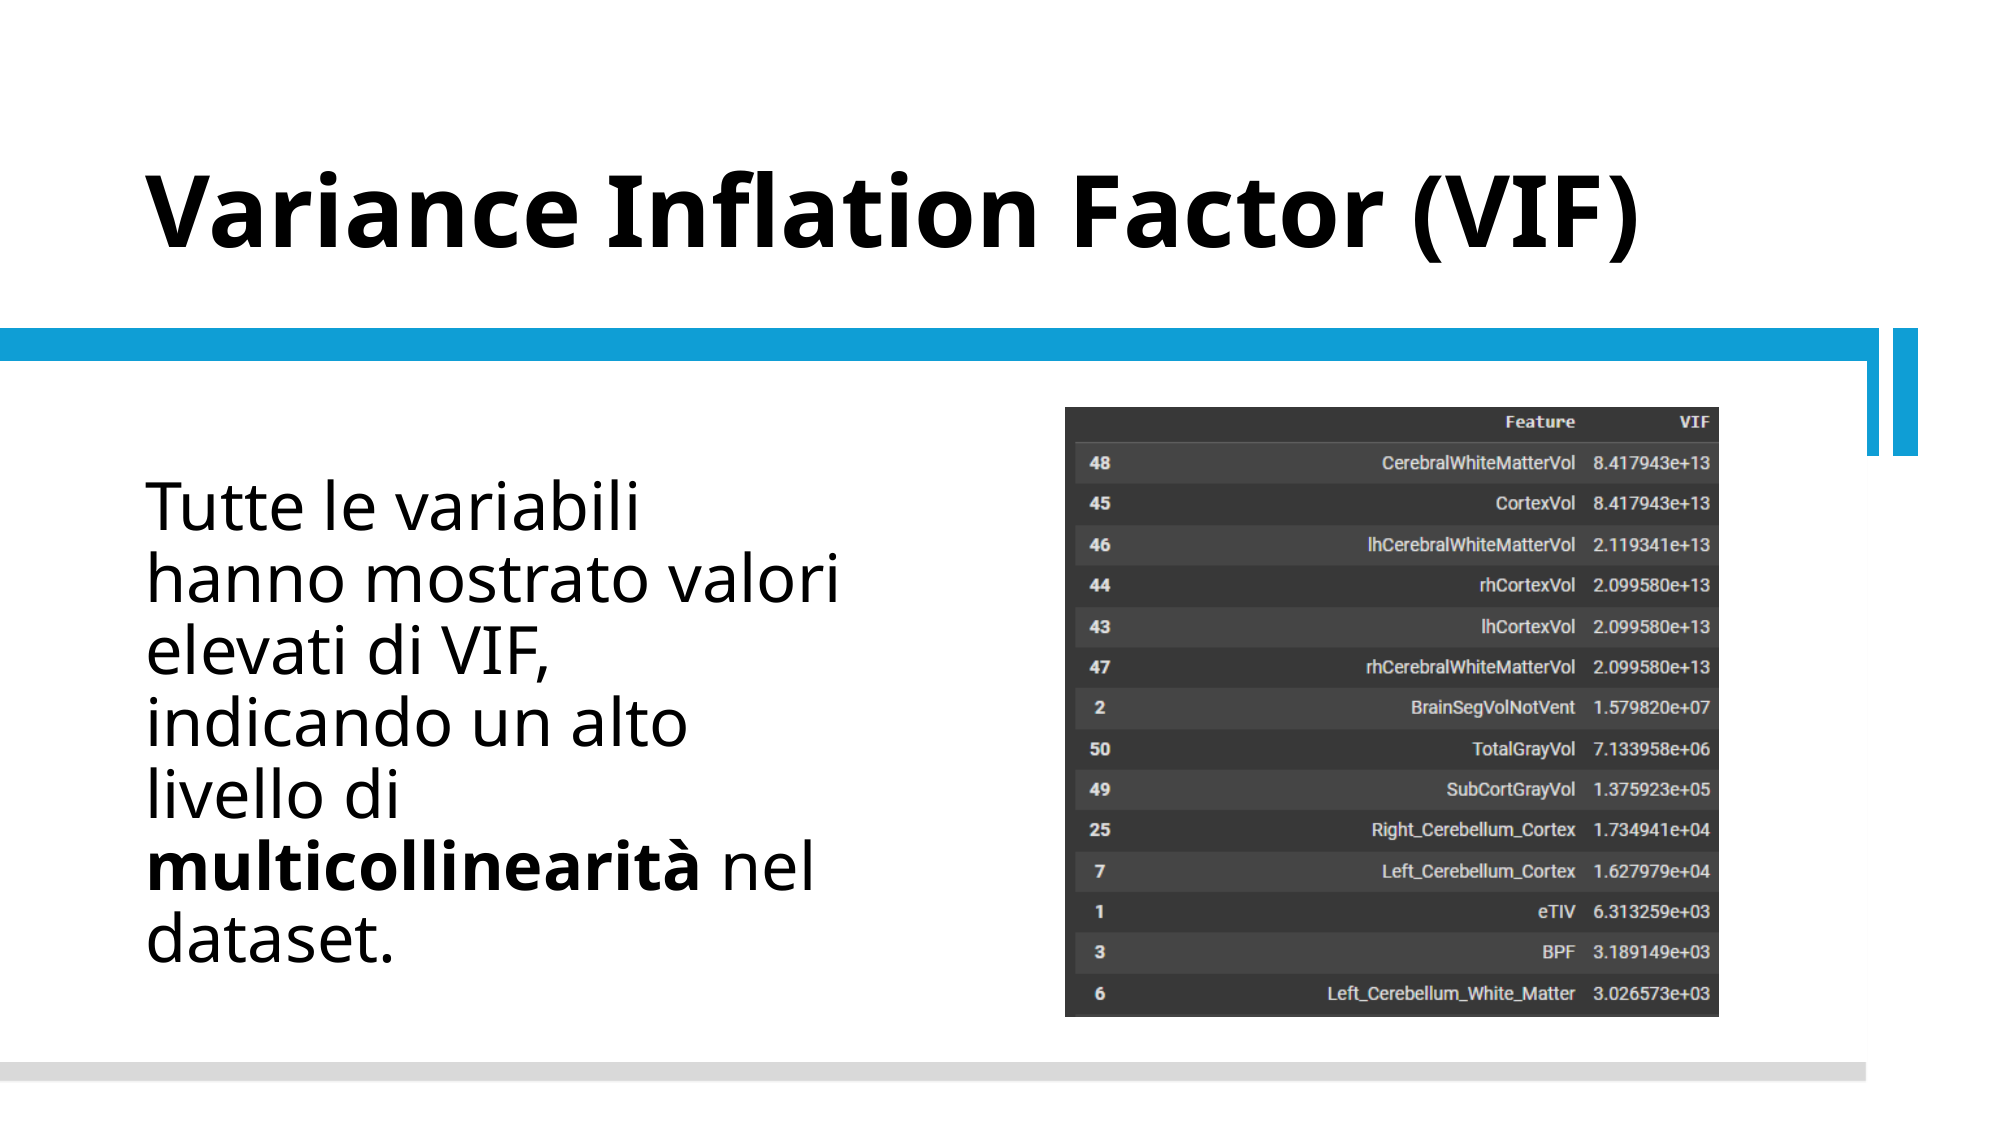

# Variance Inflation Factor (VIF)
Tutte le variabili hanno mostrato valori elevati di VIF, indicando un alto livello di multicollinearità nel dataset.